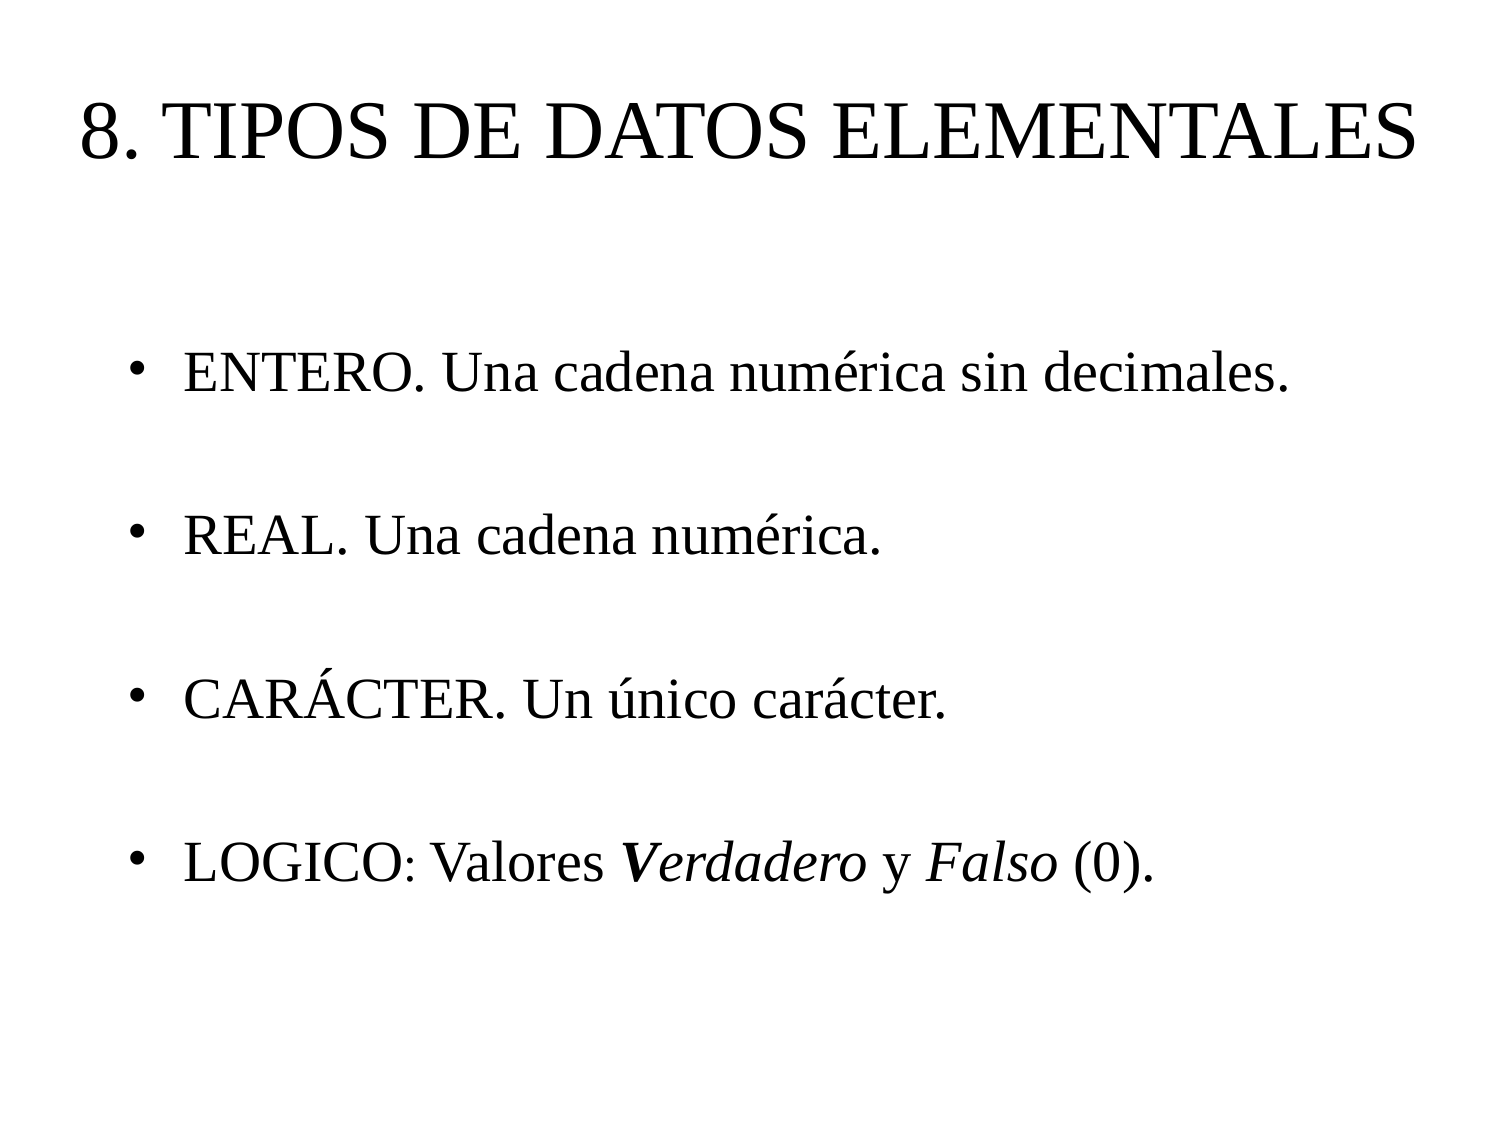

# 8. TIPOS DE DATOS ELEMENTALES
ENTERO. Una cadena numérica sin decimales.
REAL. Una cadena numérica.
CARÁCTER. Un único carácter.
LOGICO: Valores Verdadero y Falso (0).